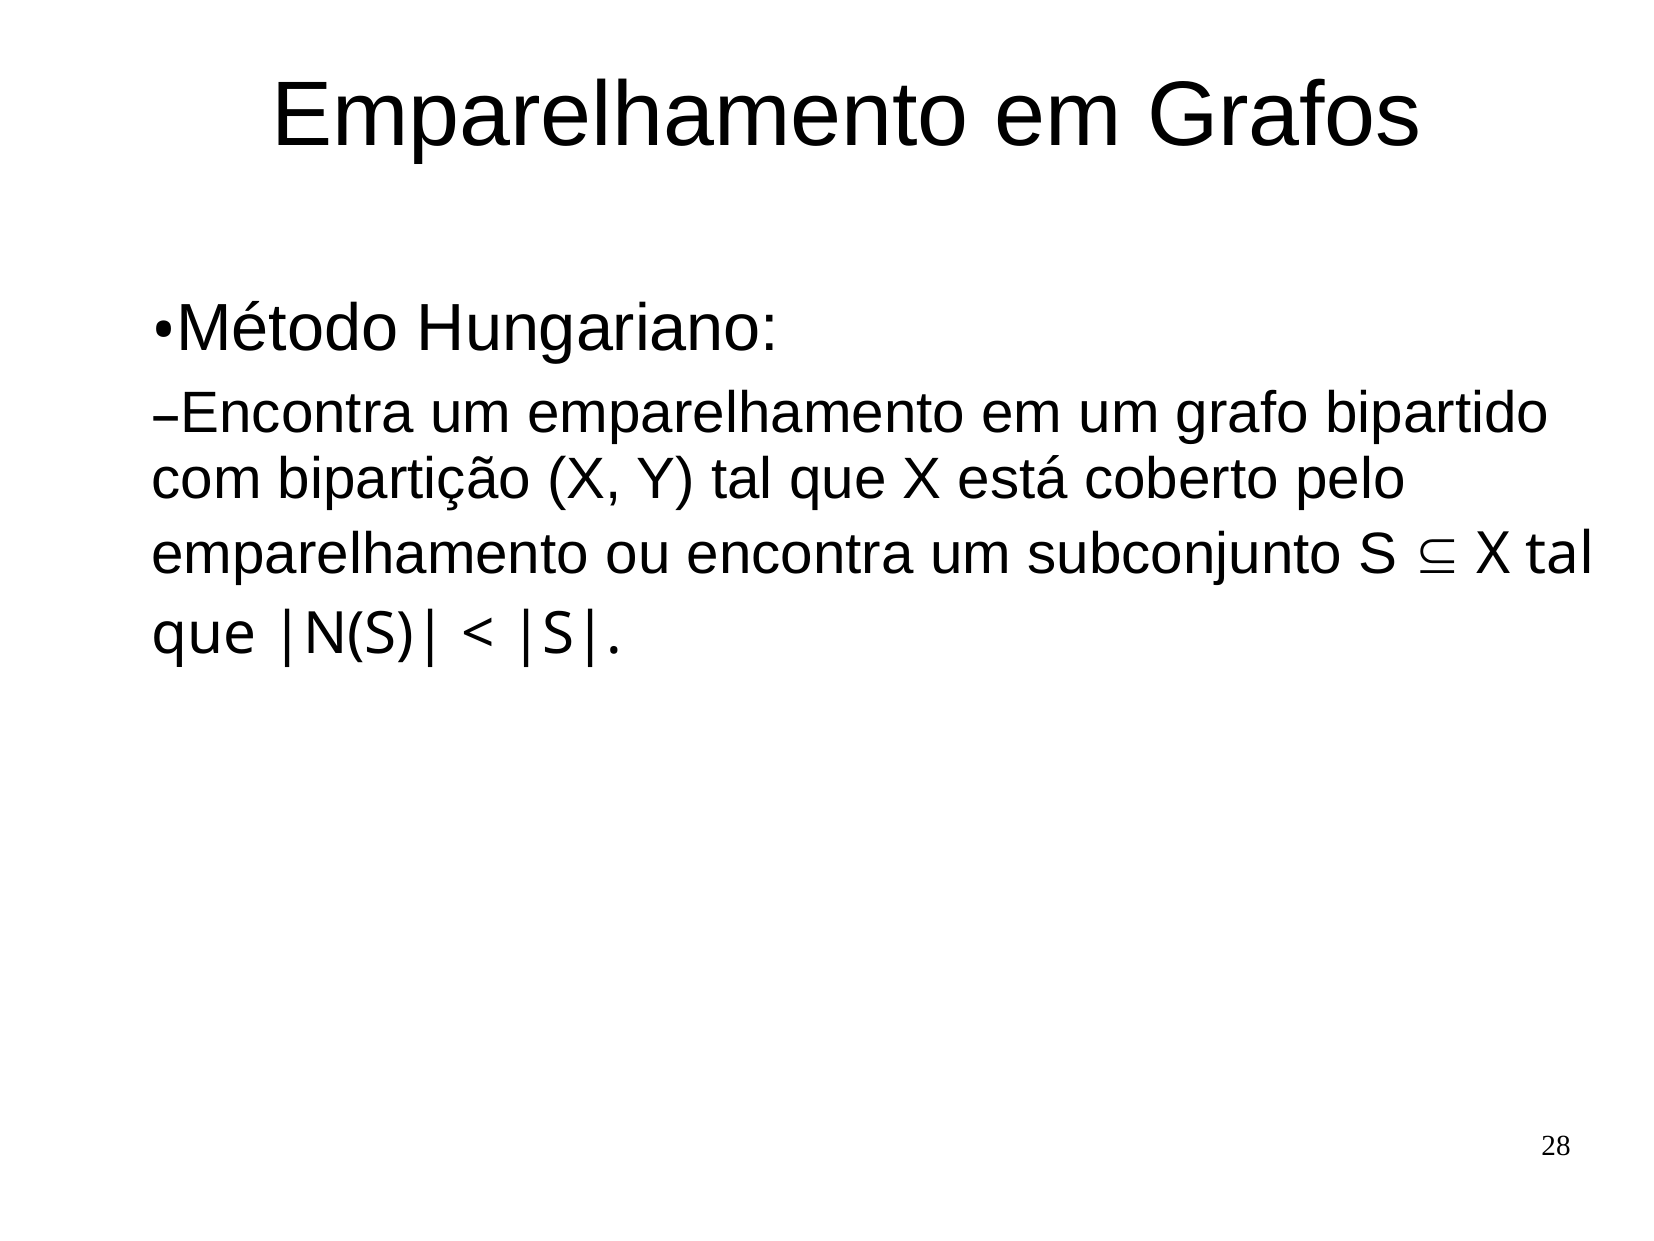

# Emparelhamento em Grafos
Método Hungariano:
Encontra um emparelhamento em um grafo bipartido com bipartição (X, Y) tal que X está coberto pelo emparelhamento ou encontra um subconjunto S  X tal que |N(S)| < |S|.
28